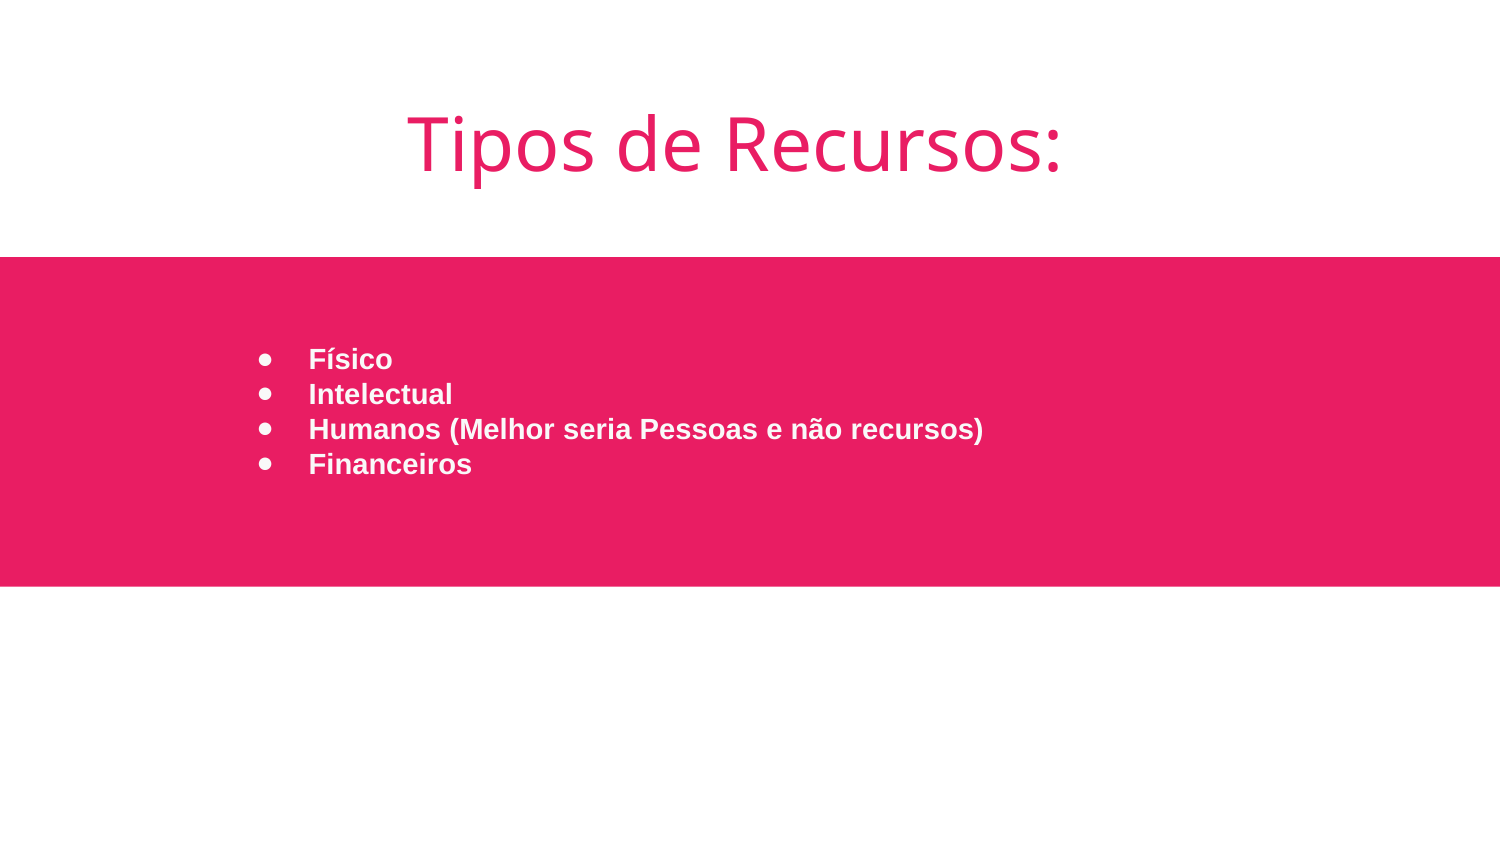

# Tipos de Recursos:
Físico
Intelectual
Humanos (Melhor seria Pessoas e não recursos)
Financeiros